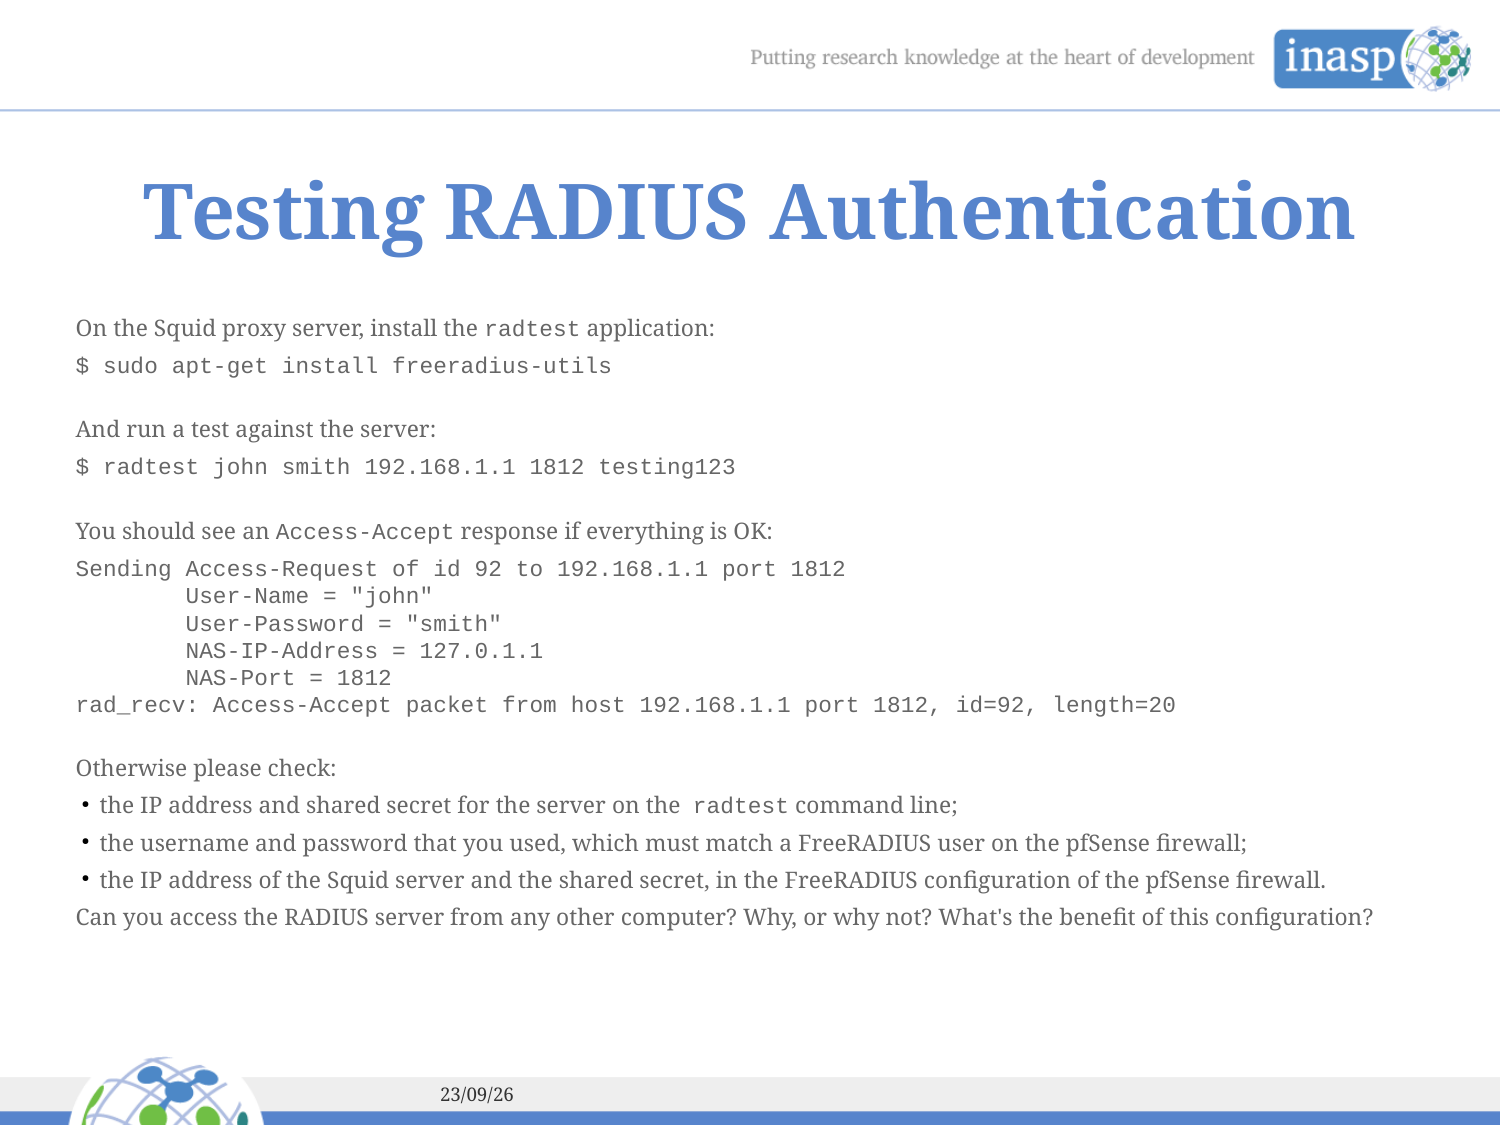

# Testing RADIUS Authentication
On the Squid proxy server, install the radtest application:
$ sudo apt-get install freeradius-utils
And run a test against the server:
$ radtest john smith 192.168.1.1 1812 testing123
You should see an Access-Accept response if everything is OK:
Sending Access-Request of id 92 to 192.168.1.1 port 1812
 User-Name = "john"
 User-Password = "smith"
 NAS-IP-Address = 127.0.1.1
 NAS-Port = 1812
rad_recv: Access-Accept packet from host 192.168.1.1 port 1812, id=92, length=20
Otherwise please check:
the IP address and shared secret for the server on the radtest command line;
the username and password that you used, which must match a FreeRADIUS user on the pfSense firewall;
the IP address of the Squid server and the shared secret, in the FreeRADIUS configuration of the pfSense firewall.
Can you access the RADIUS server from any other computer? Why, or why not? What's the benefit of this configuration?